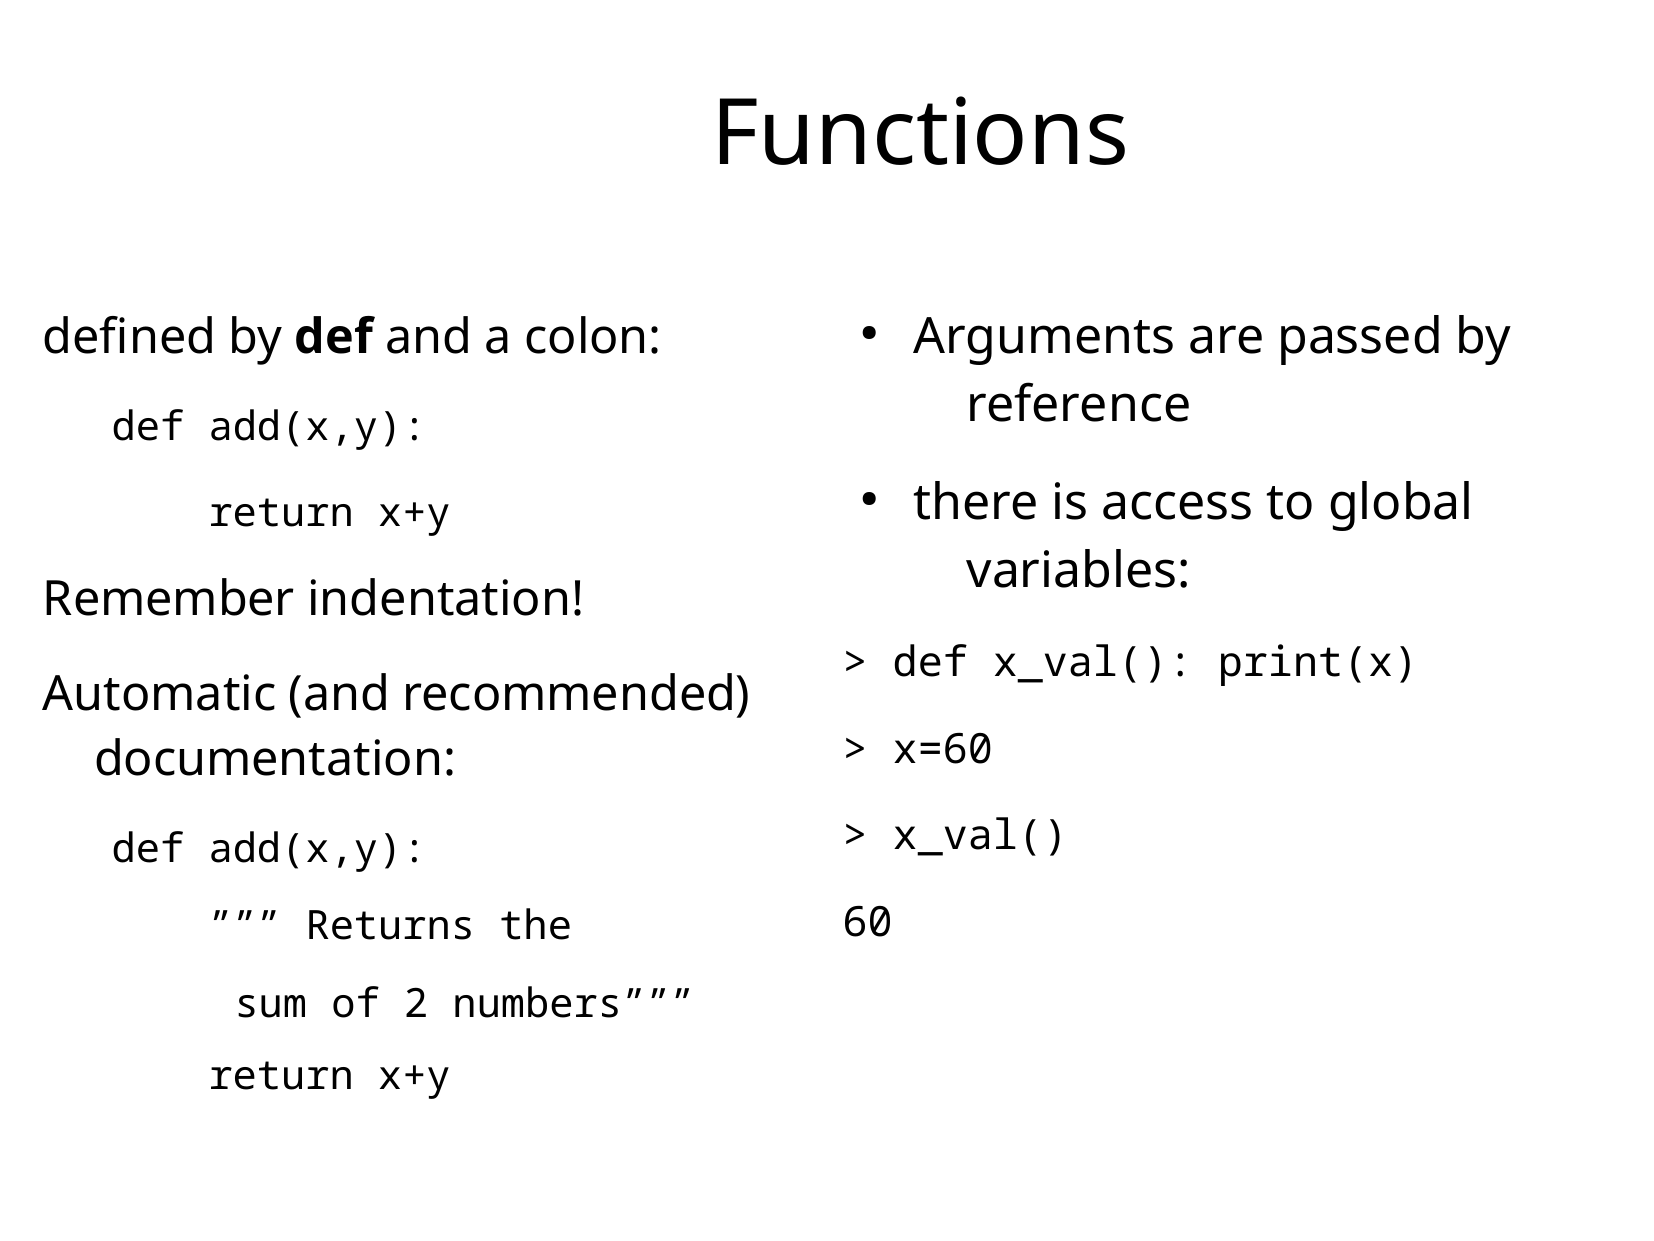

# Functions
Arguments are passed by reference
there is access to global variables:
> def x_val(): print(x)
> x=60
> x_val()
60
defined by def and a colon:
def add(x,y):
 return x+y
Remember indentation!
Automatic (and recommended) documentation:
def add(x,y):
 ””” Returns the
 sum of 2 numbers”””
 return x+y